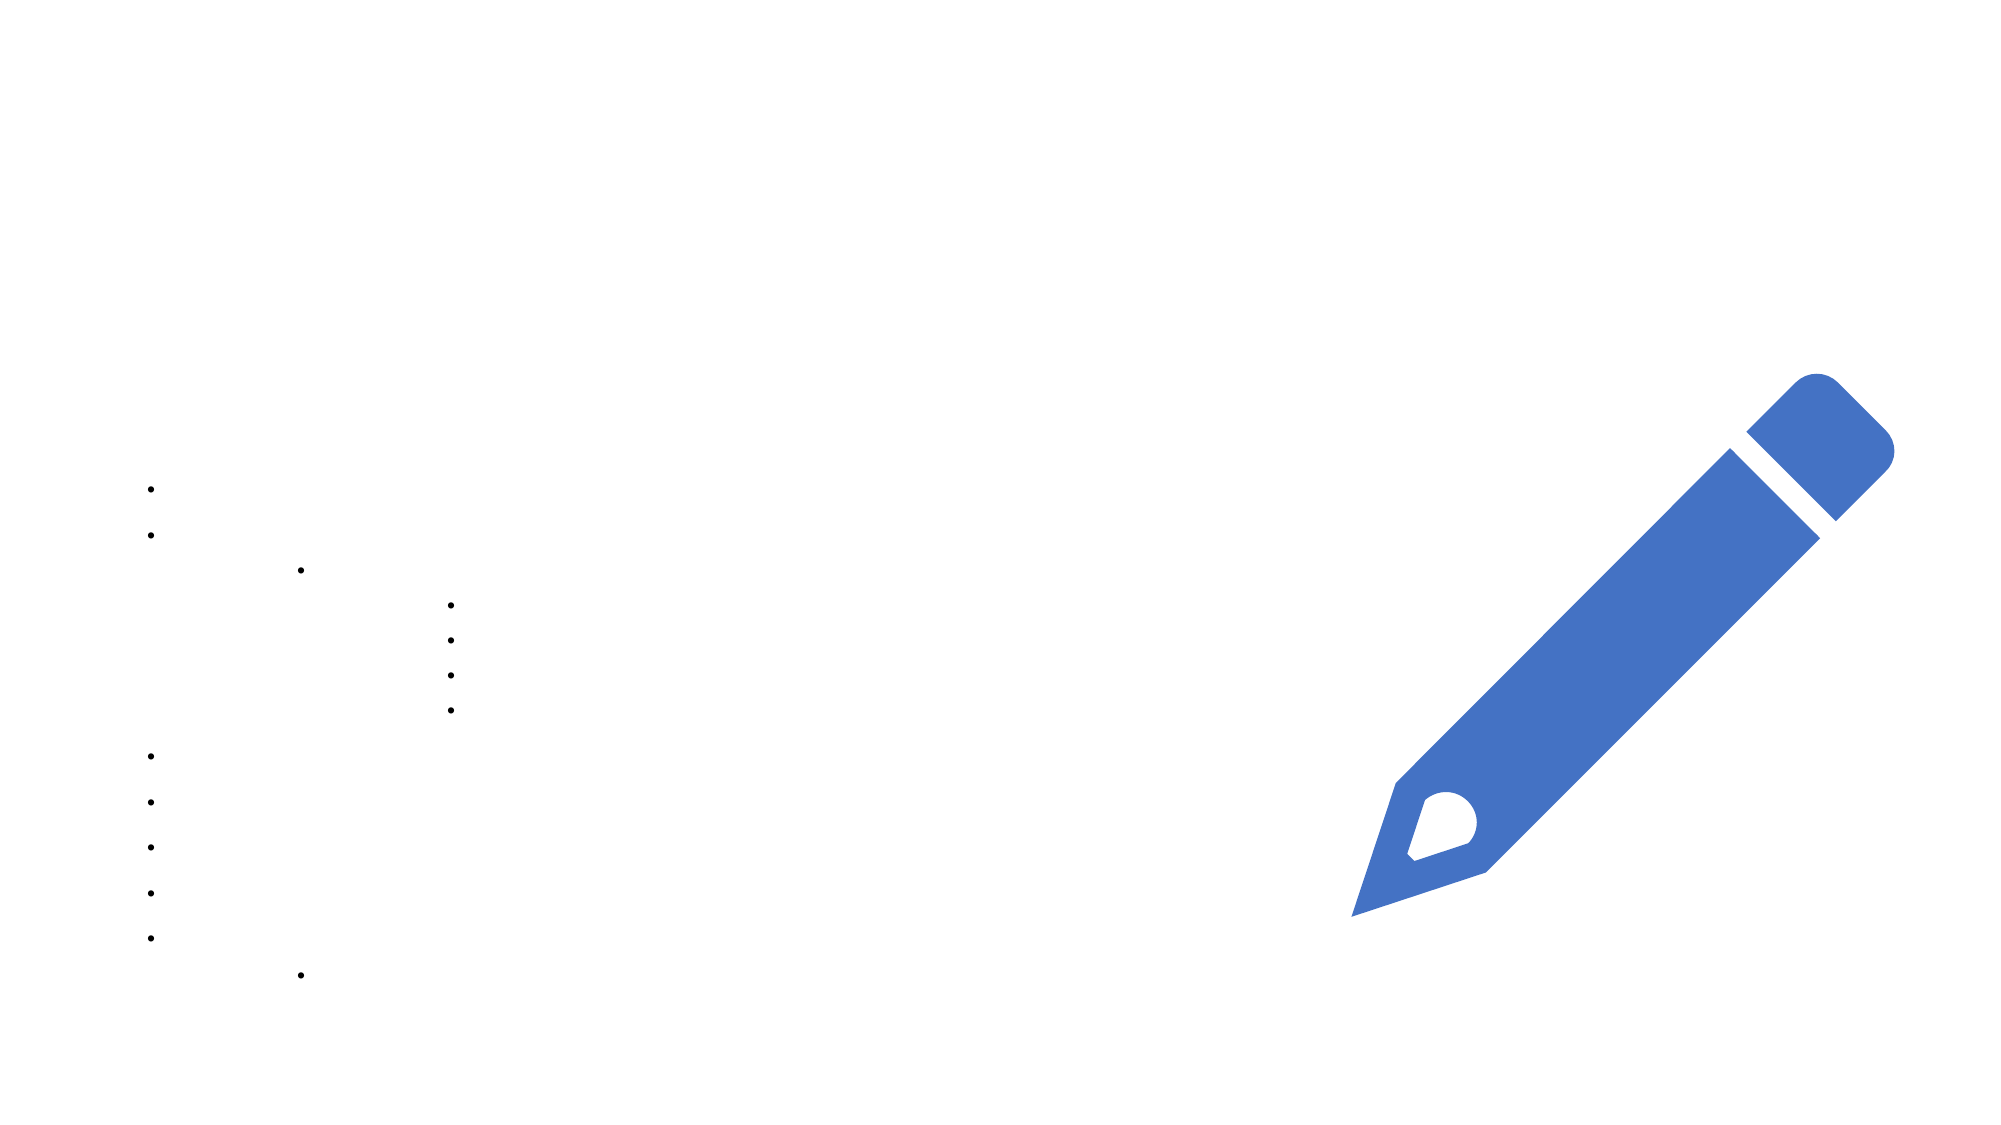

# SOMMAIRE
Introduction et premier exemple
Syntaxe procédurale
Eléments du langage
Les mots-clés
Les identificateurs et les constantes
Les commentaires
Les fonctions/ les variables et leur type de base
Les Opérateurs
Les méthodes d’entrées / sorties
Les instructions de contrôle
Les fonctions
Les Tableaux